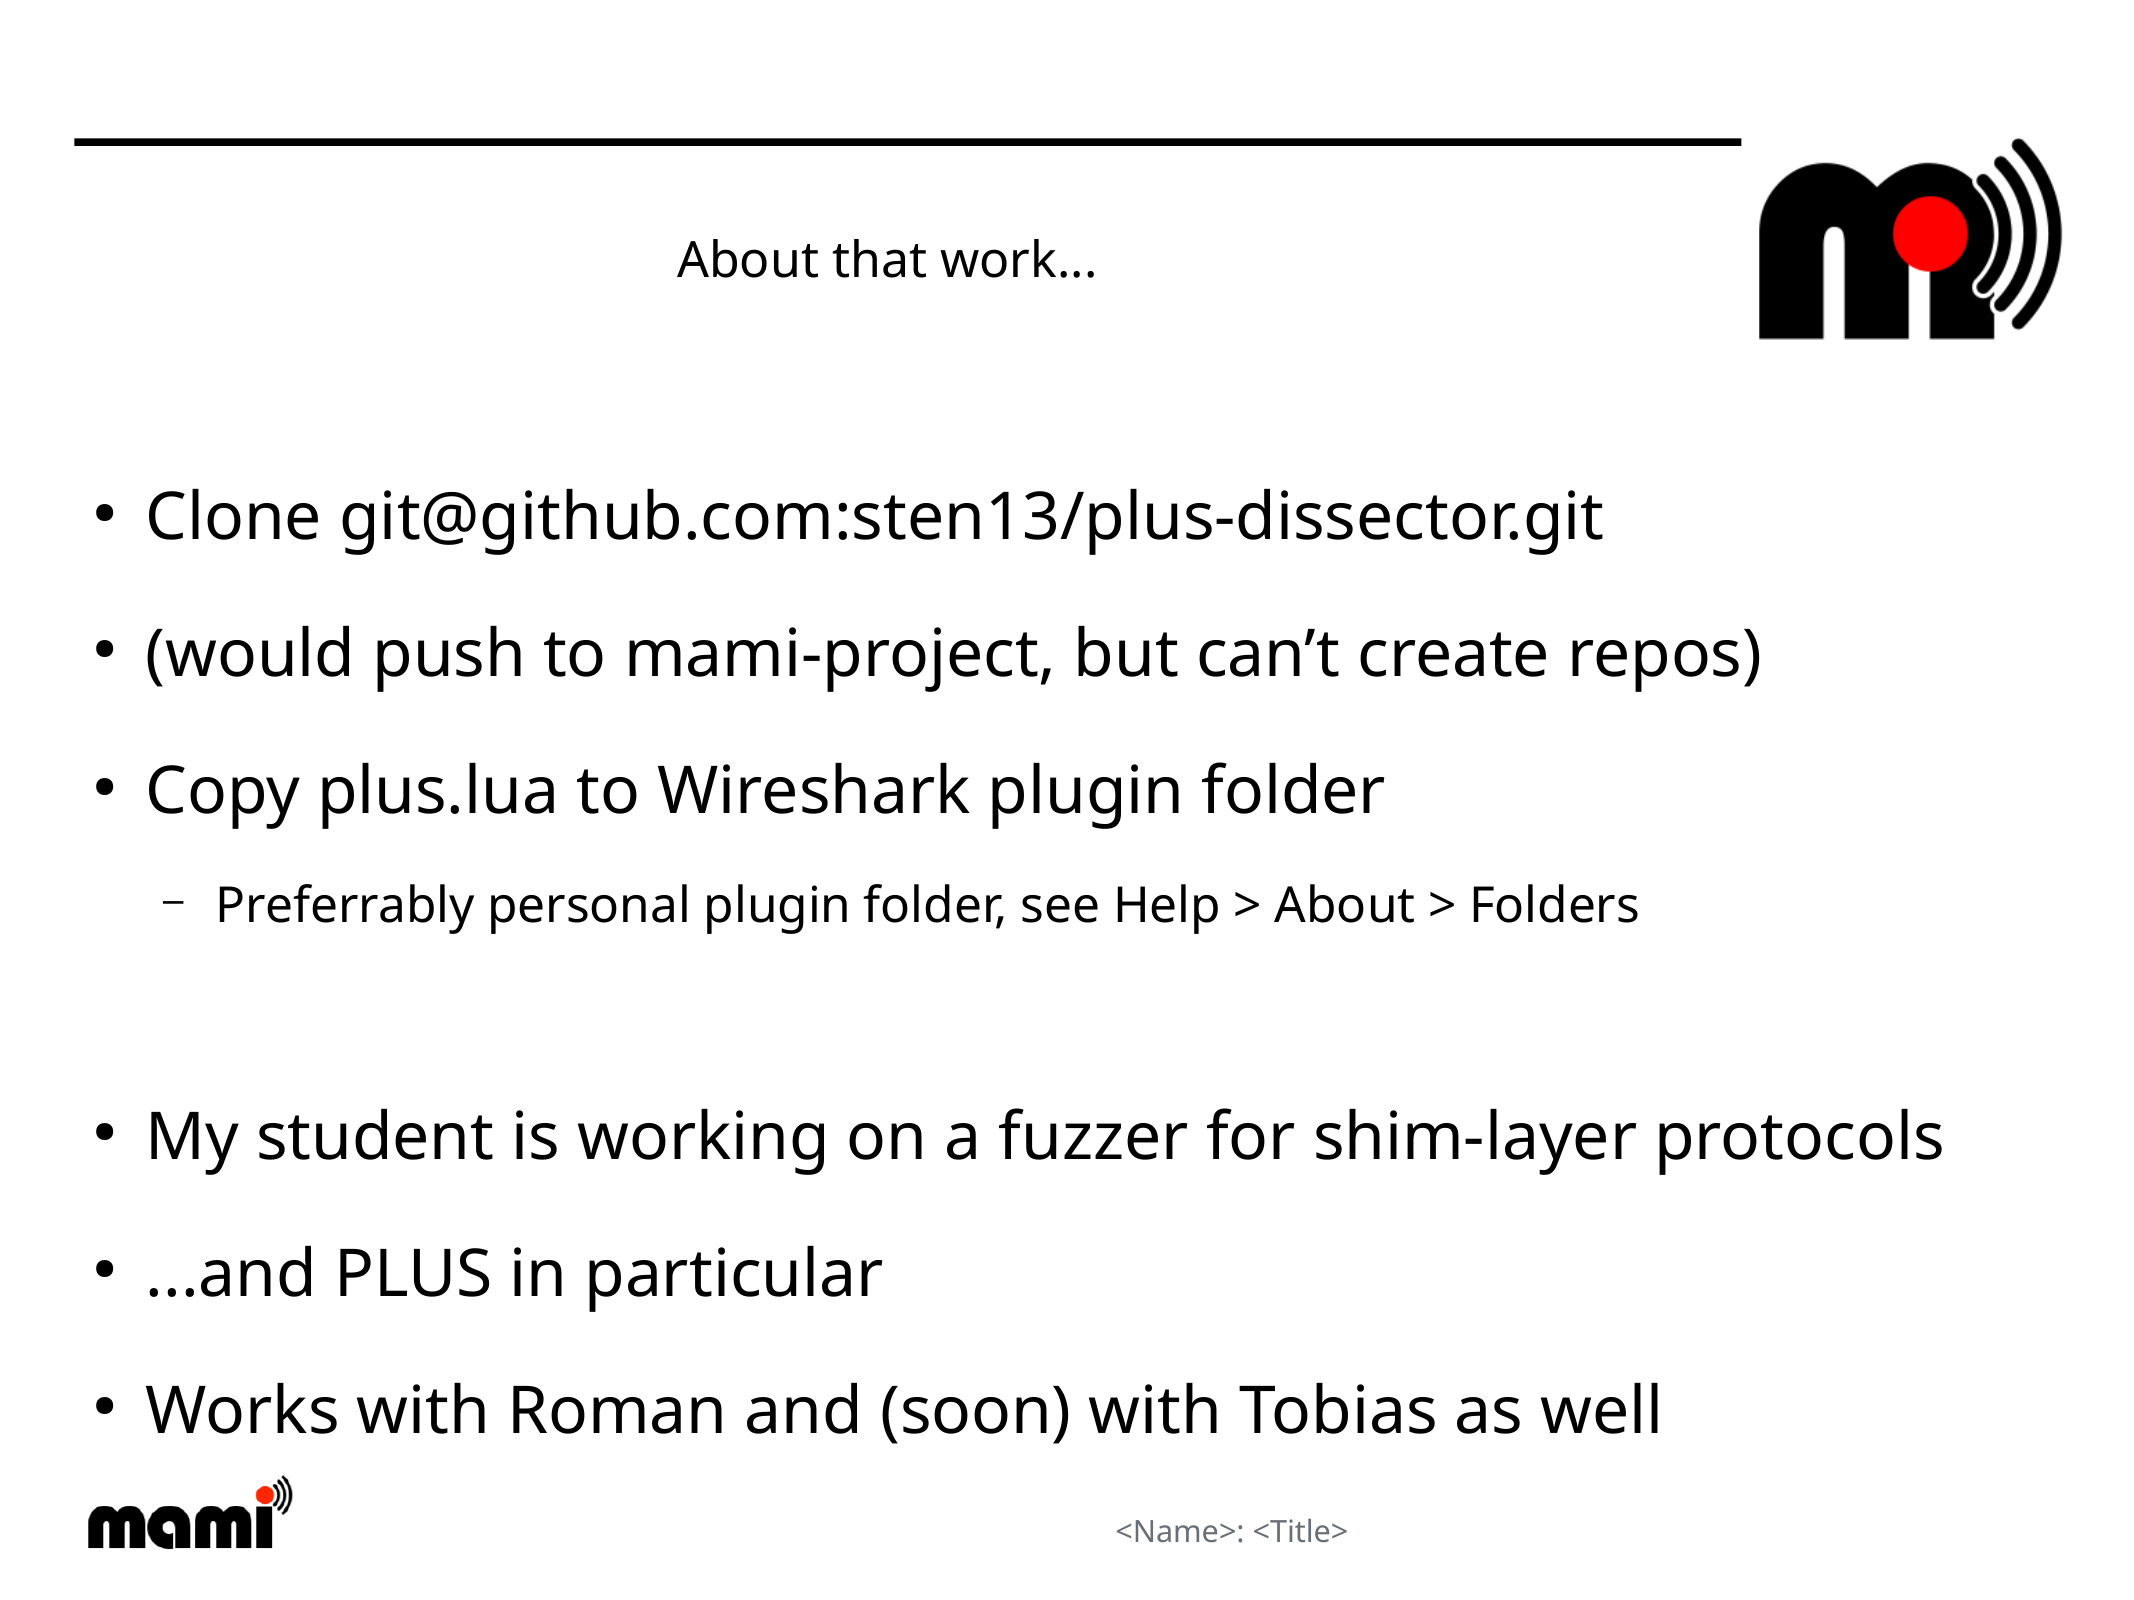

# About that work...
Clone git@github.com:sten13/plus-dissector.git
(would push to mami-project, but can’t create repos)
Copy plus.lua to Wireshark plugin folder
Preferrably personal plugin folder, see Help > About > Folders
My student is working on a fuzzer for shim-layer protocols
...and PLUS in particular
Works with Roman and (soon) with Tobias as well